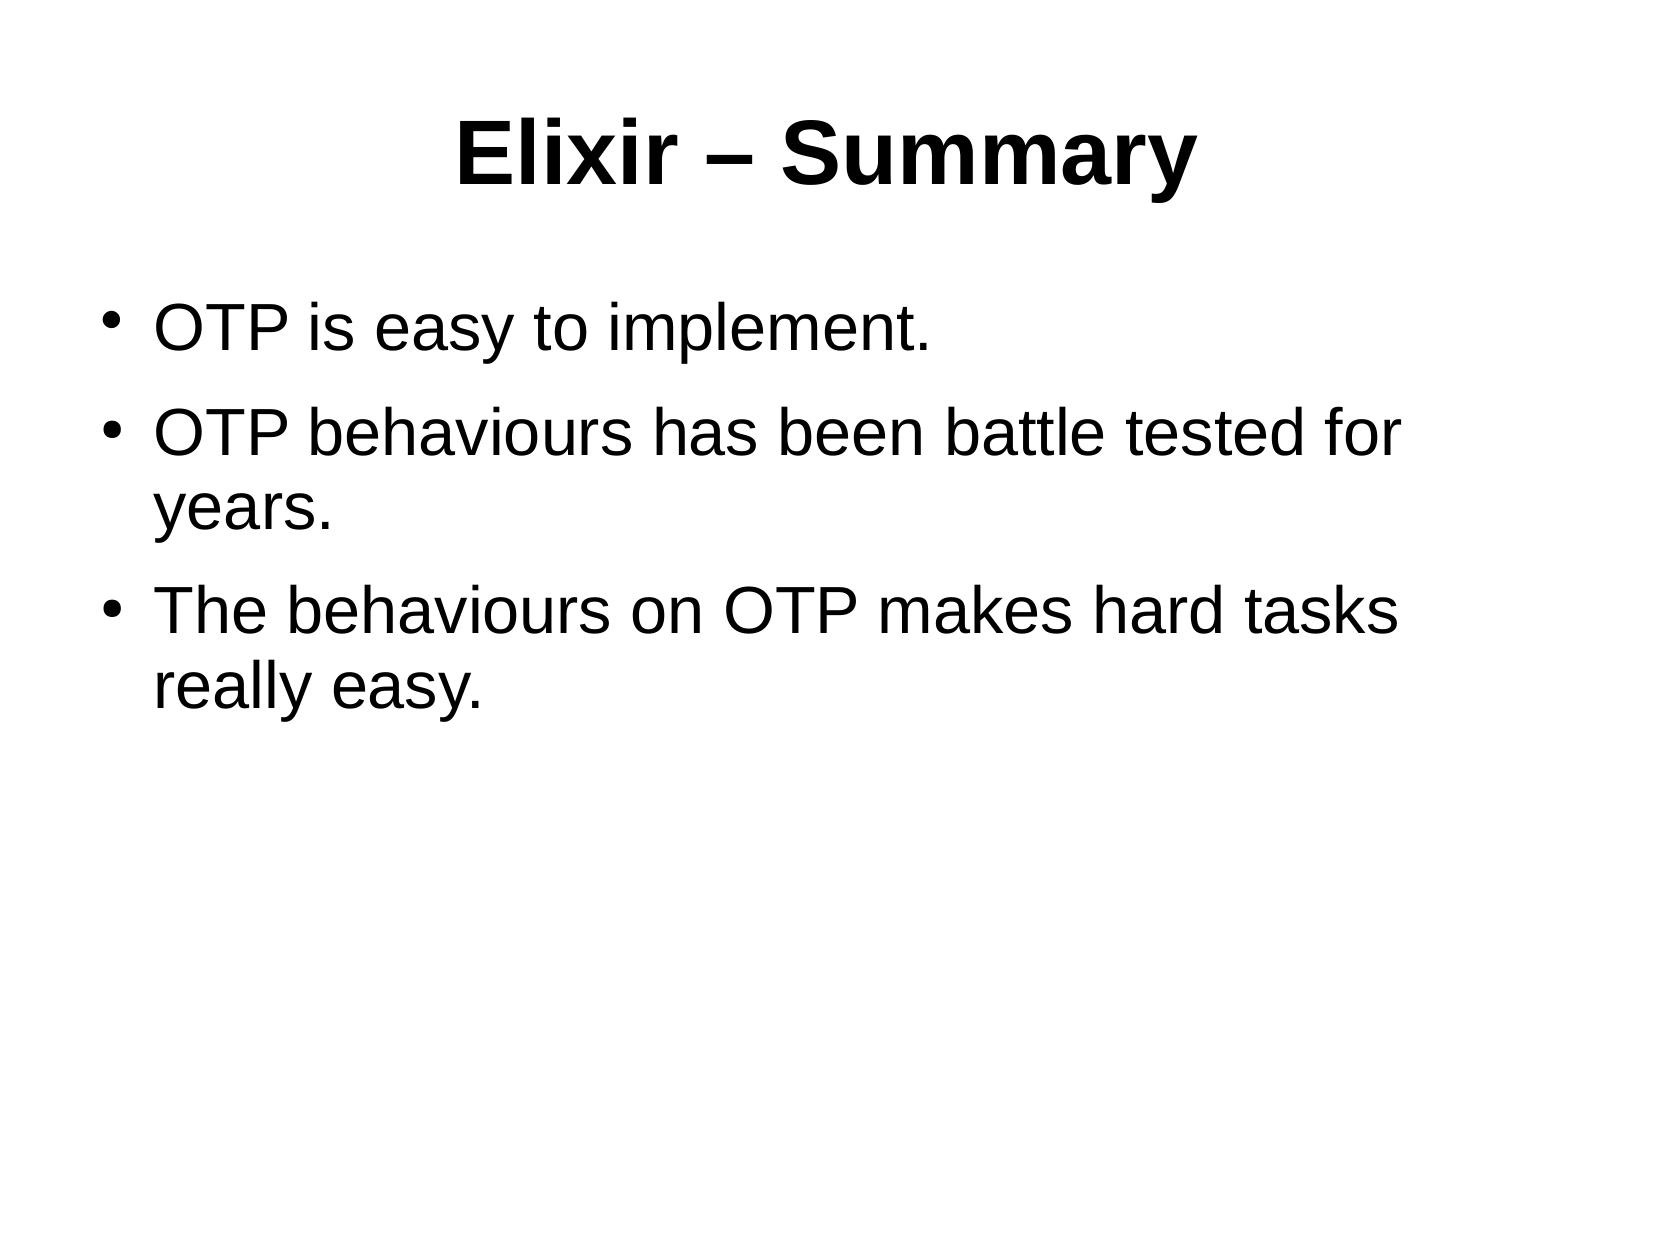

# Elixir – Summary
OTP is easy to implement.
OTP behaviours has been battle tested for years.
The behaviours on OTP makes hard tasks really easy.